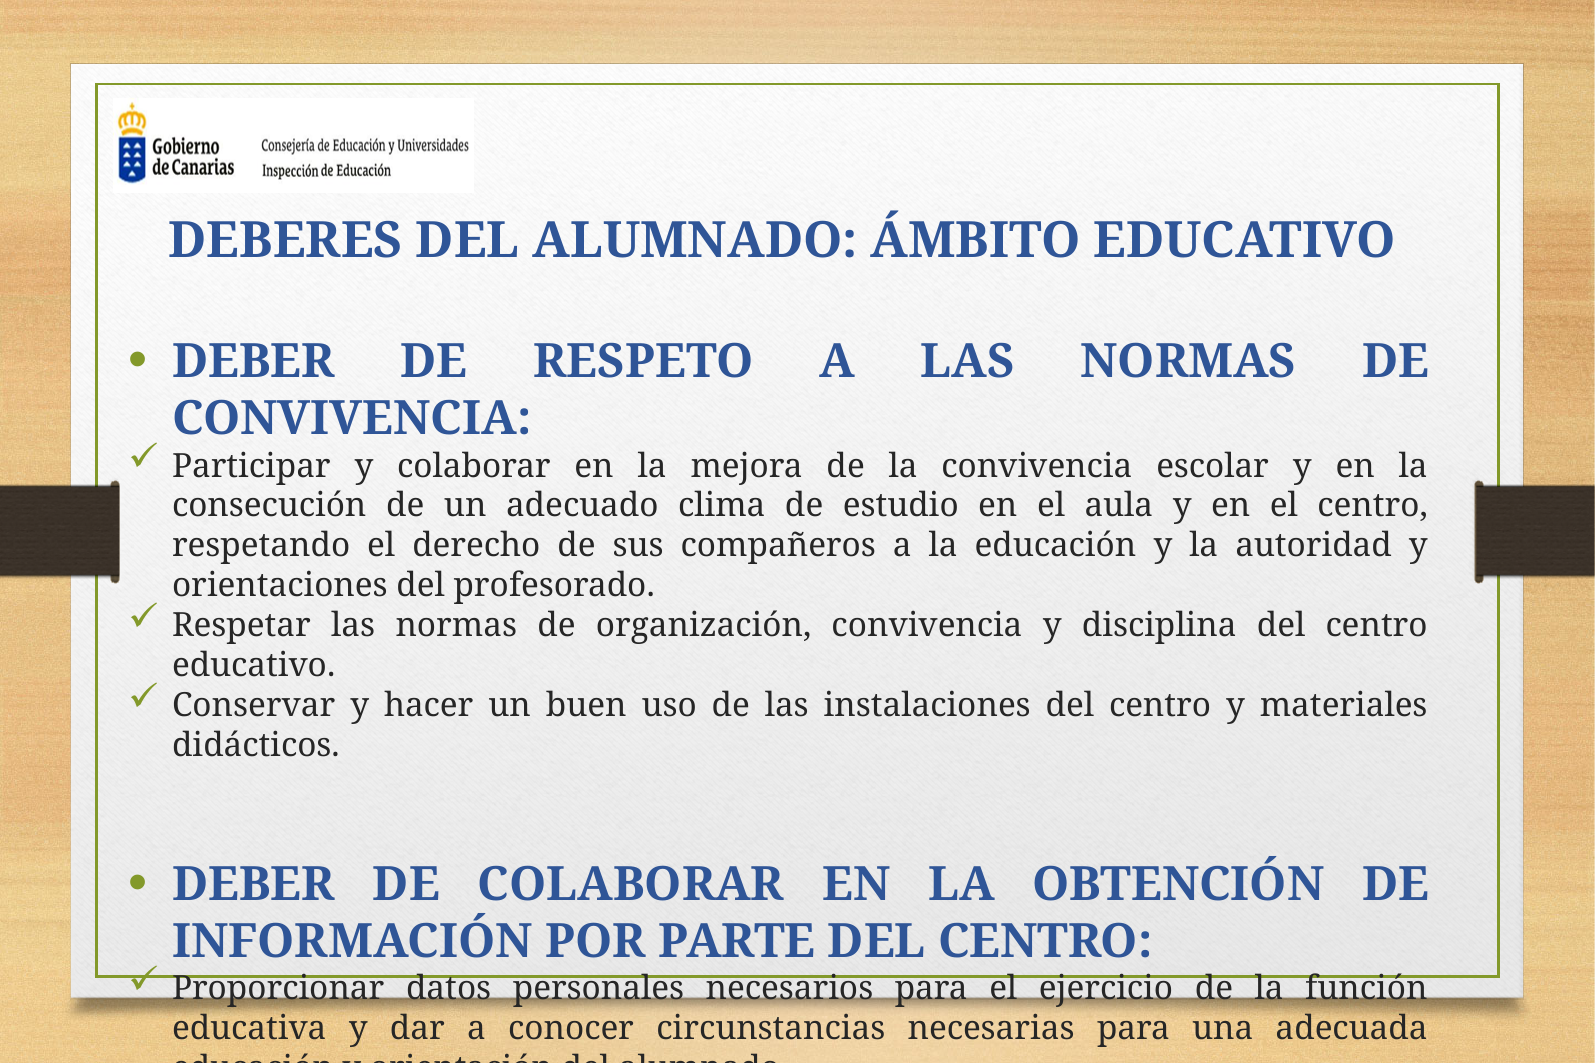

DEBERES DEL ALUMNADO: ÁMBITO EDUCATIVO
DEBER DE RESPETO A LAS NORMAS DE CONVIVENCIA:
Participar y colaborar en la mejora de la convivencia escolar y en la consecución de un adecuado clima de estudio en el aula y en el centro, respetando el derecho de sus compañeros a la educación y la autoridad y orientaciones del profesorado.
Respetar las normas de organización, convivencia y disciplina del centro educativo.
Conservar y hacer un buen uso de las instalaciones del centro y materiales didácticos.
DEBER DE COLABORAR EN LA OBTENCIÓN DE INFORMACIÓN POR PARTE DEL CENTRO:
Proporcionar datos personales necesarios para el ejercicio de la función educativa y dar a conocer circunstancias necesarias para una adecuada educación y orientación del alumnado.